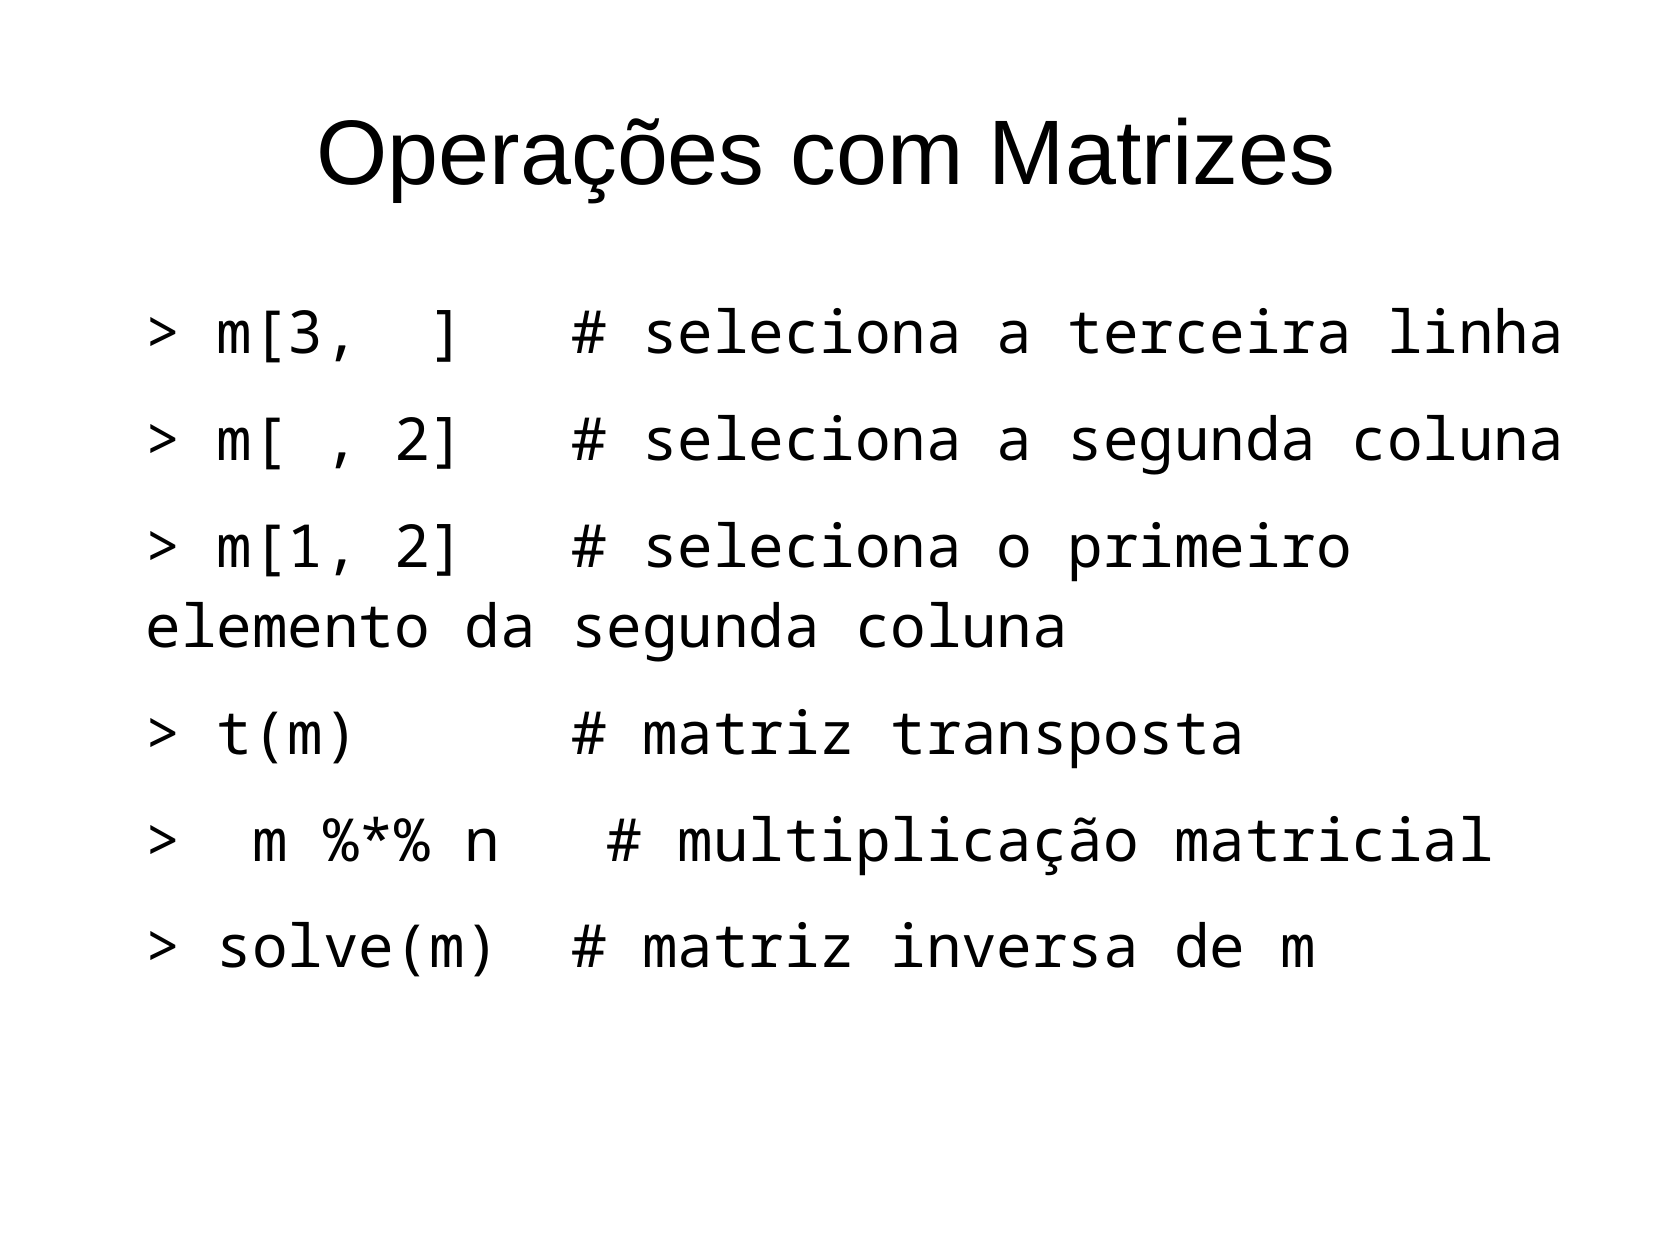

# Operações com Matrizes
> m[3, ] # seleciona a terceira linha
> m[ , 2] # seleciona a segunda coluna
> m[1, 2] # seleciona o primeiro elemento da segunda coluna
> t(m) # matriz transposta
> m %*% n # multiplicação matricial
> solve(m) # matriz inversa de m